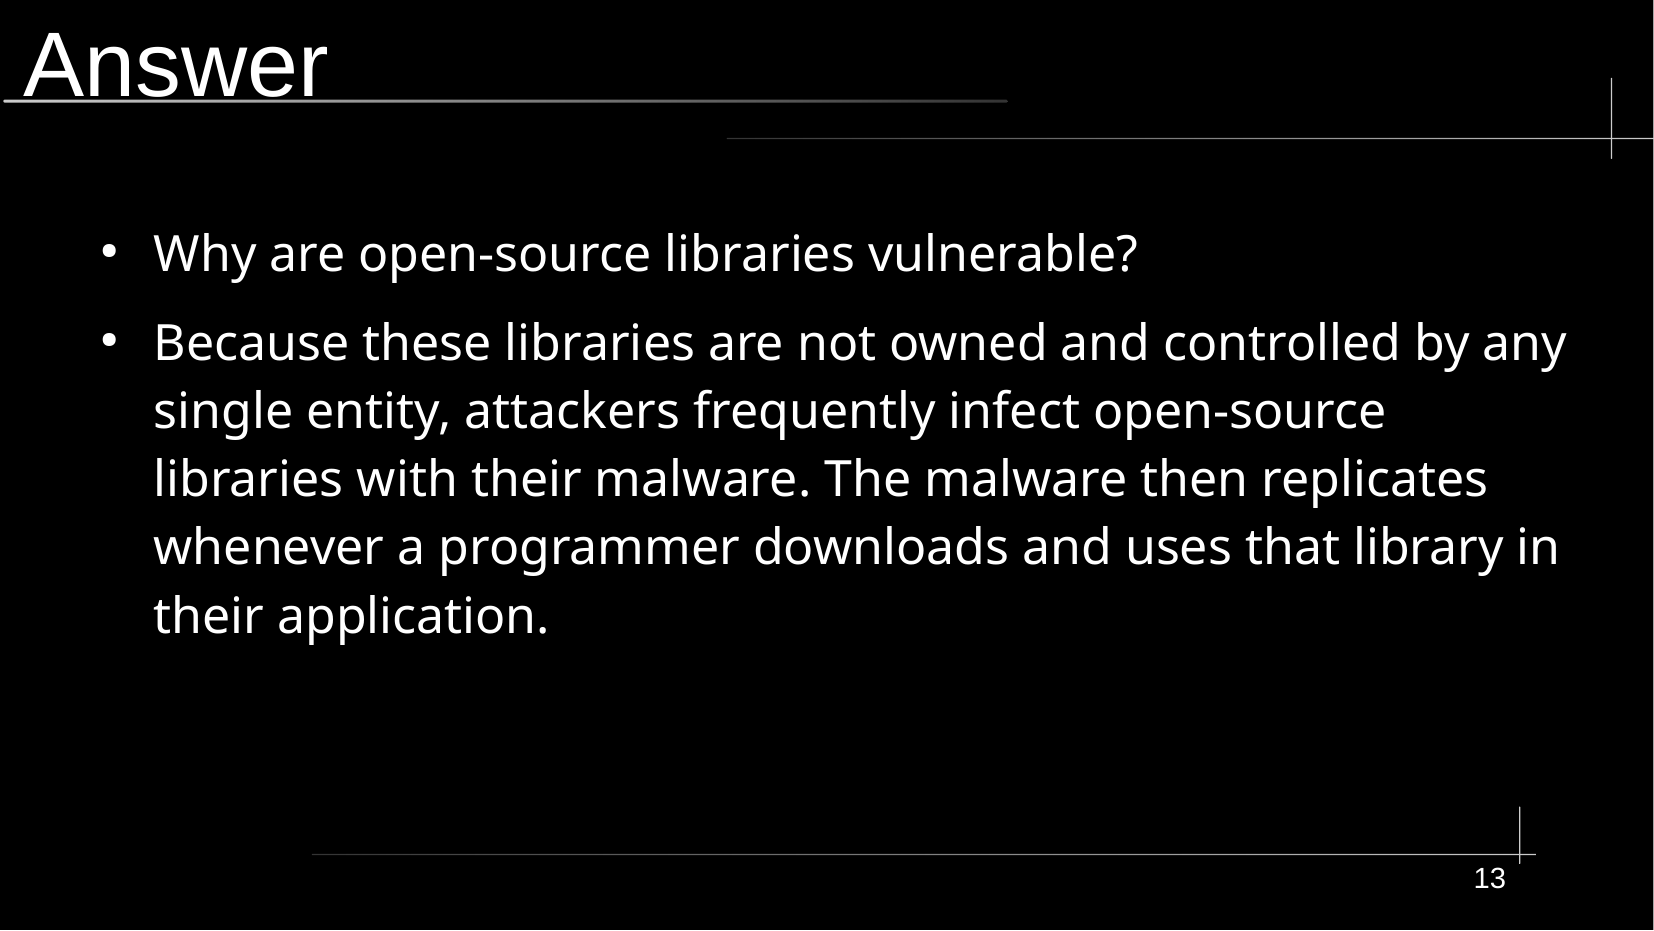

# Answer
Why are open-source libraries vulnerable?
Because these libraries are not owned and controlled by any single entity, attackers frequently infect open-source libraries with their malware. The malware then replicates whenever a programmer downloads and uses that library in their application.
13